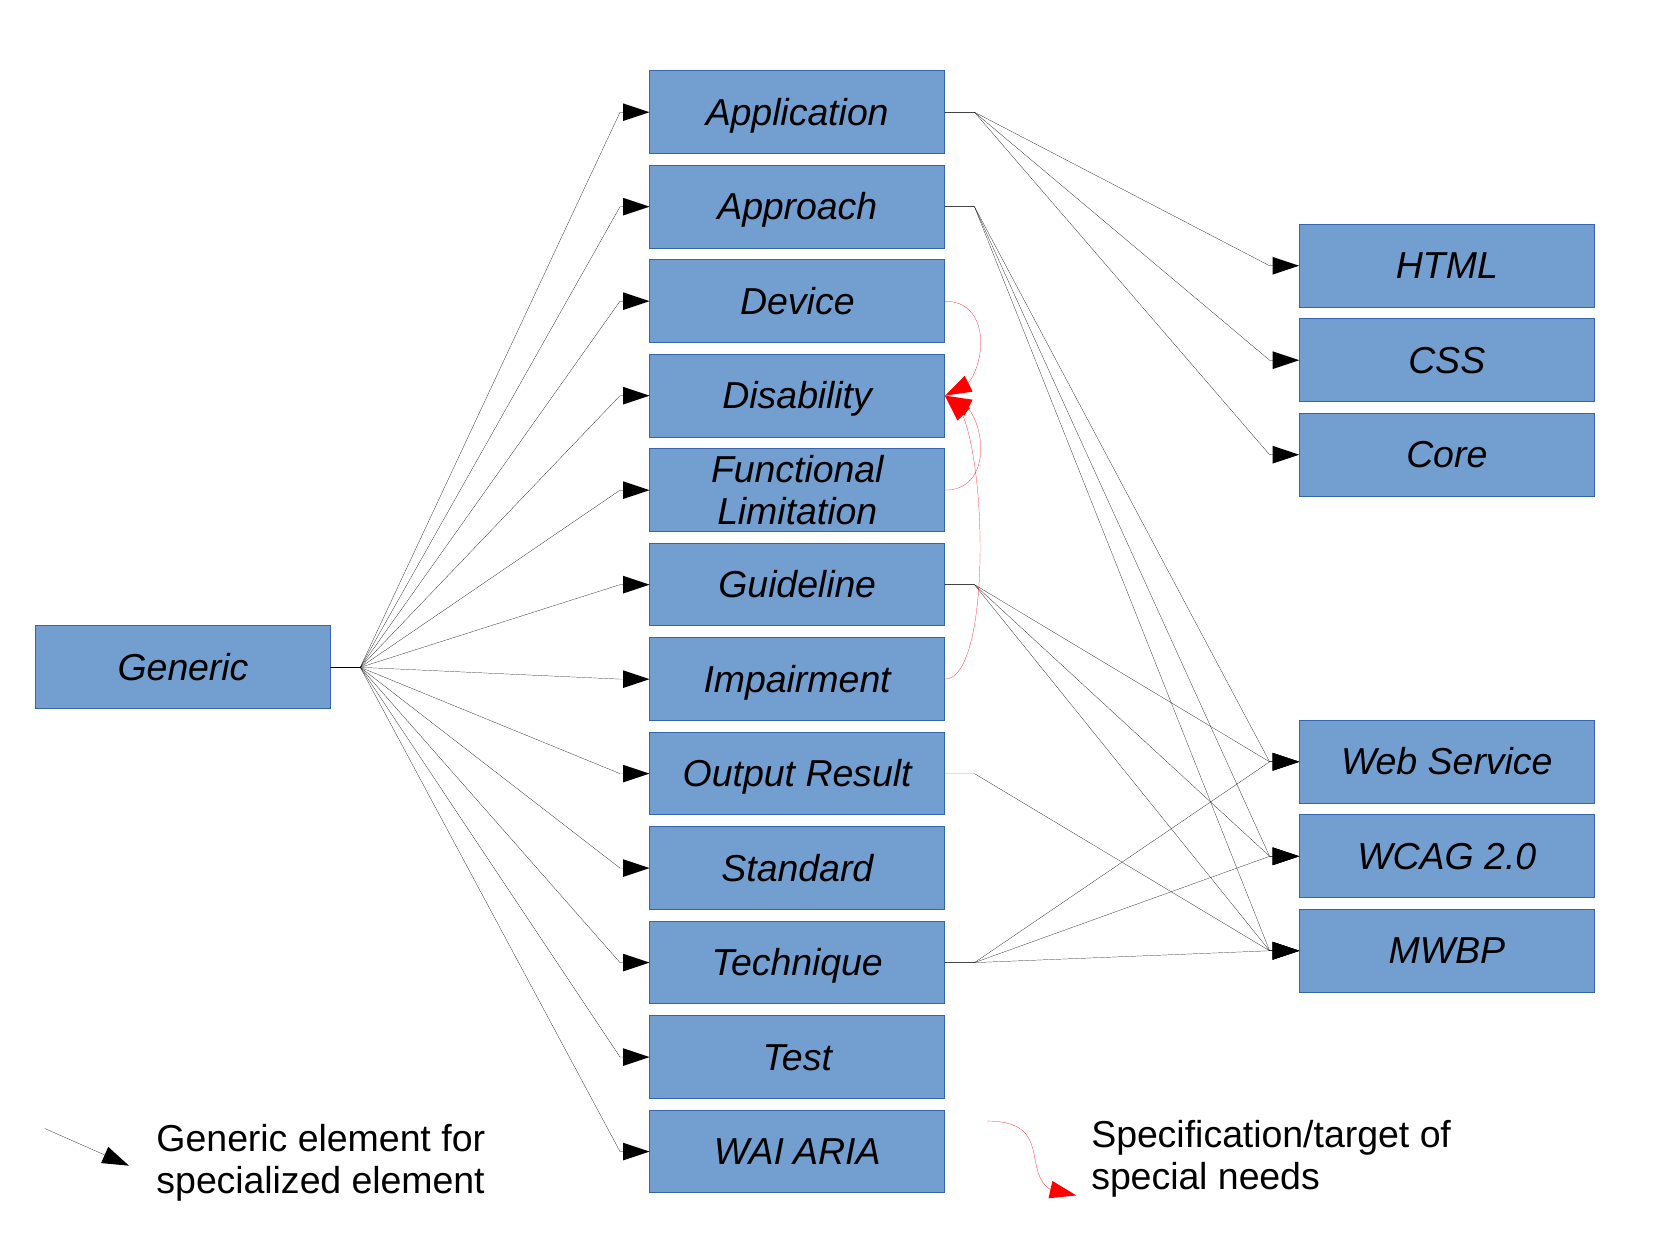

Application
Approach
HTML
Device
CSS
Disability
Core
Functional
Limitation
Guideline
Generic
Impairment
Web Service
Output Result
WCAG 2.0
Standard
MWBP
Technique
Test
Specification/target of special needs
Generic element for specialized element
WAI ARIA